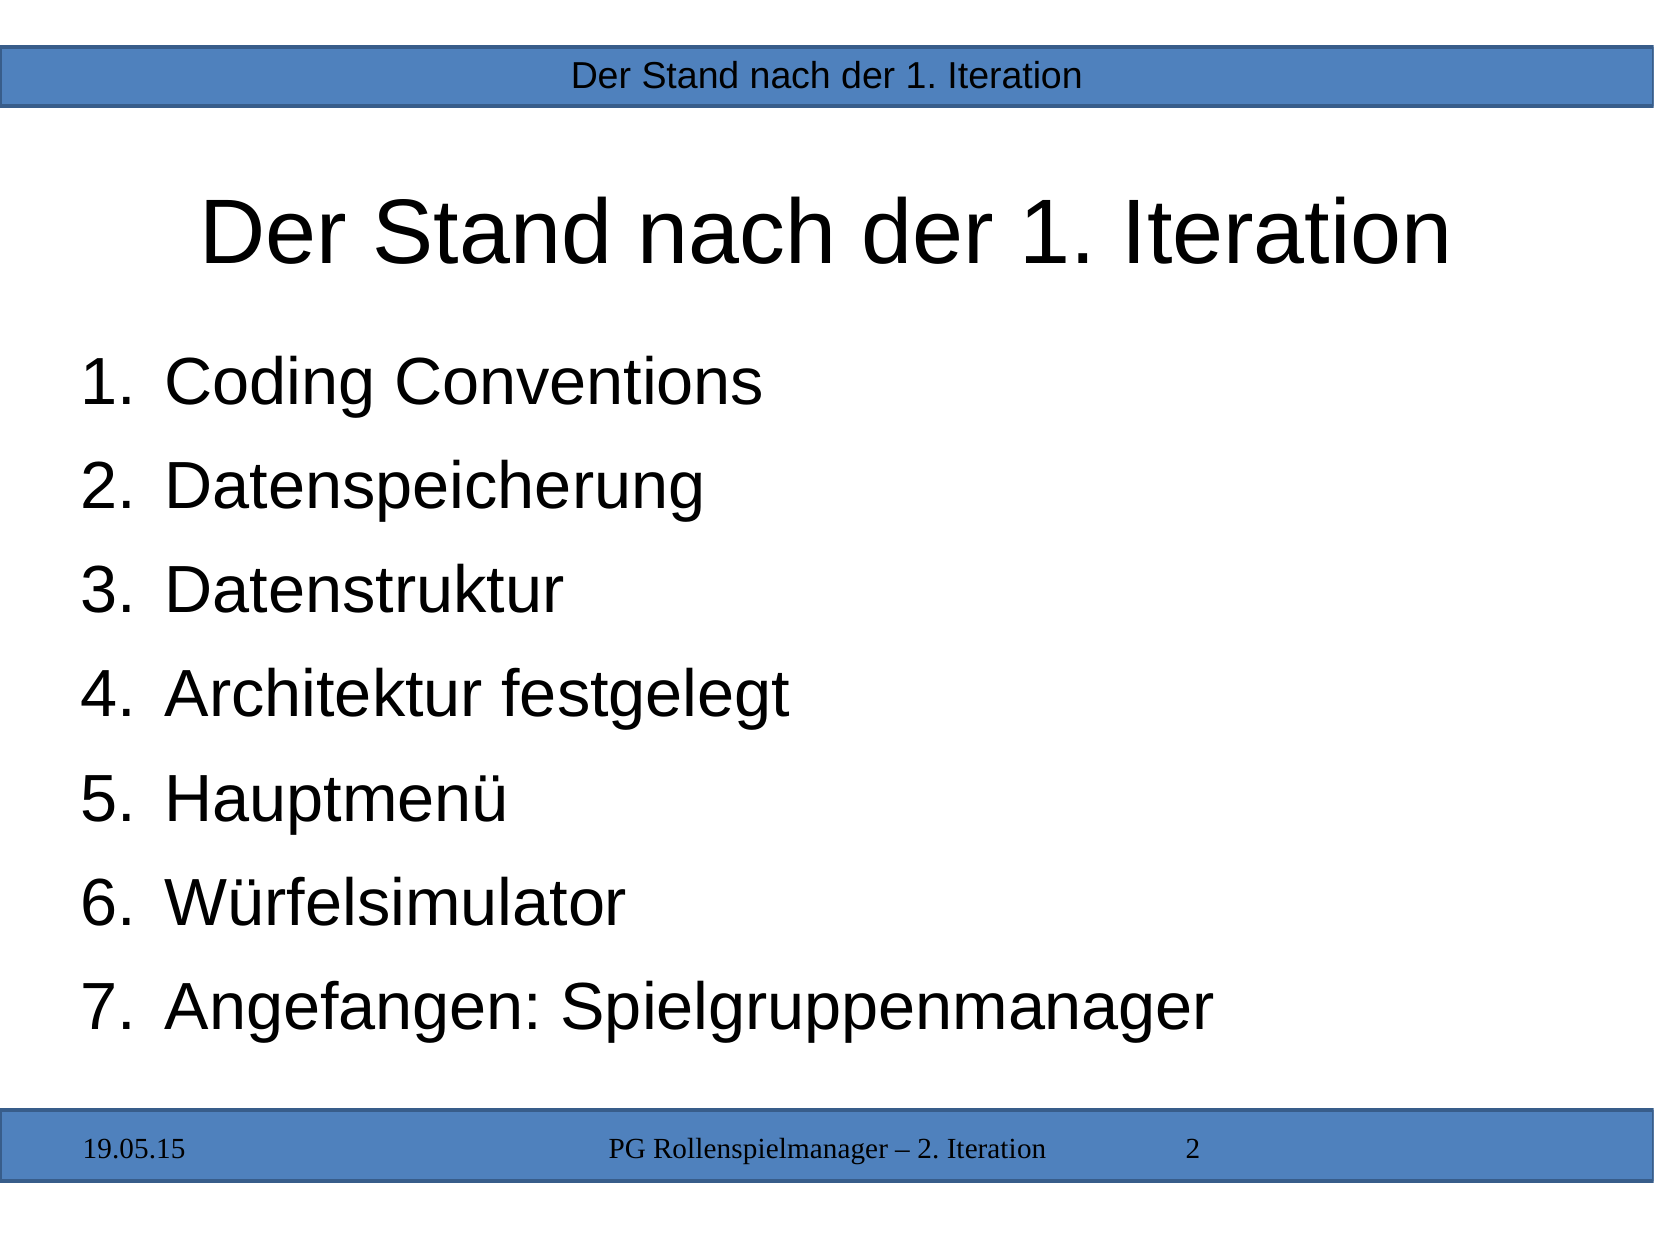

Der Stand nach der 1. Iteration
# Der Stand nach der 1. Iteration
Coding Conventions
Datenspeicherung
Datenstruktur
Architektur festgelegt
Hauptmenü
Würfelsimulator
Angefangen: Spielgruppenmanager
19.05.15
PG Rollenspielmanager – 2. Iteration